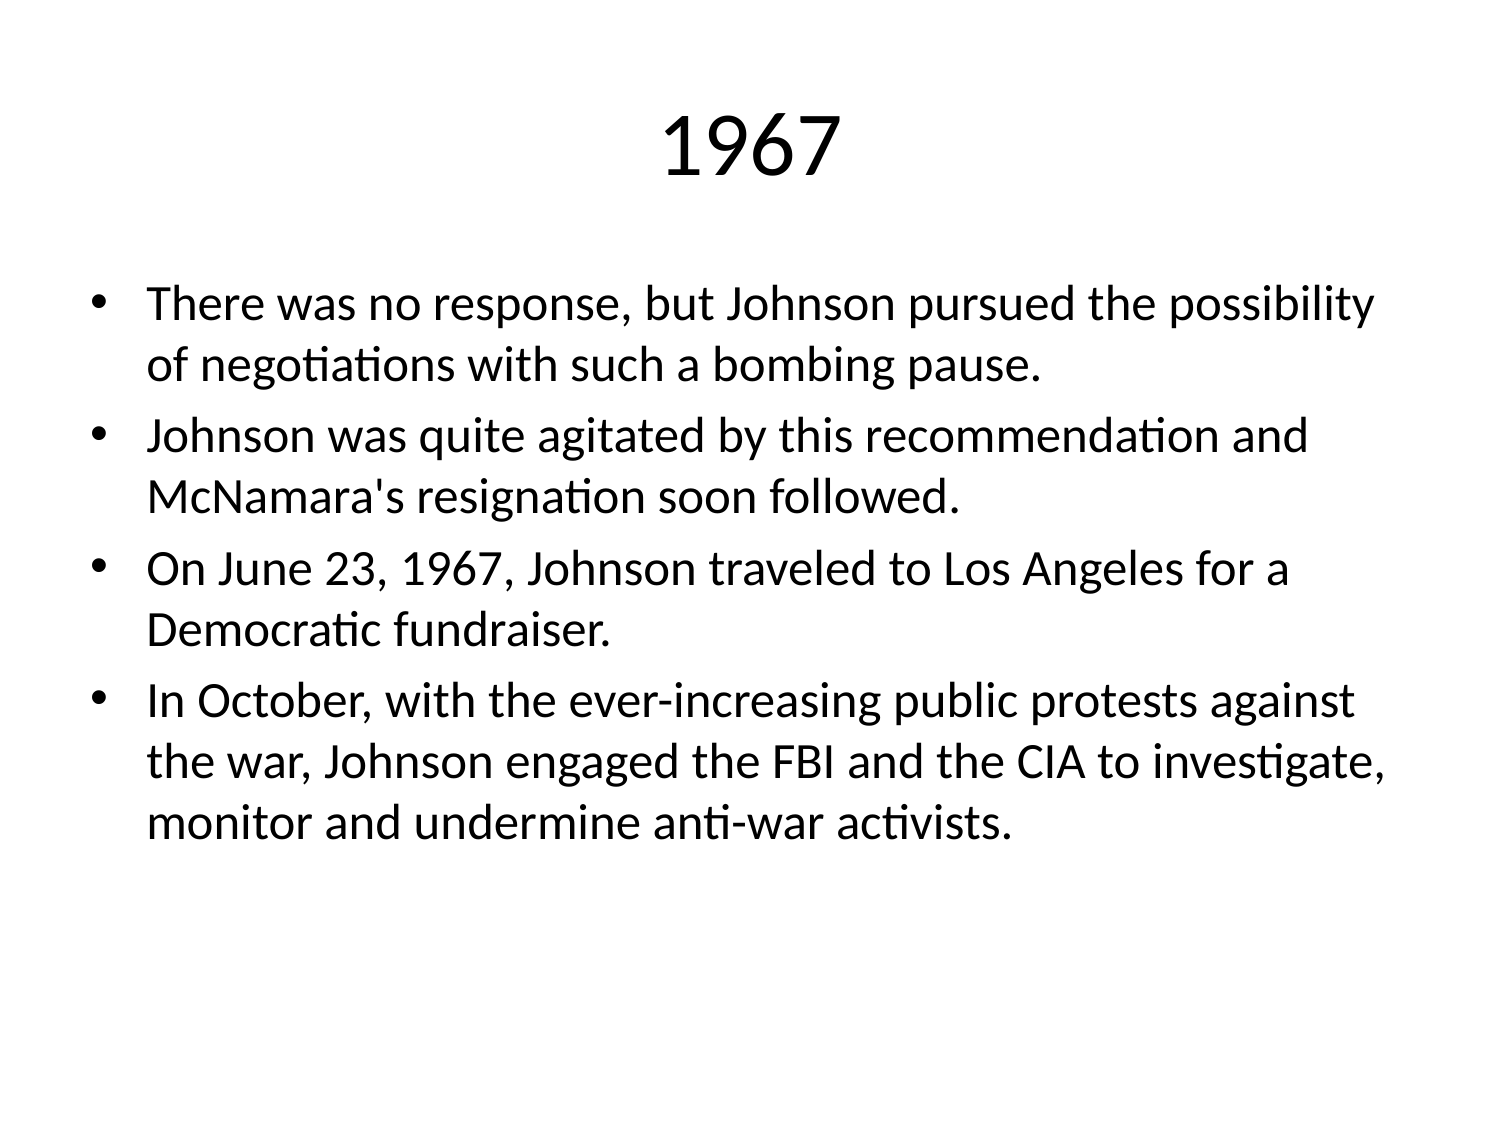

# 1967
There was no response, but Johnson pursued the possibility of negotiations with such a bombing pause.
Johnson was quite agitated by this recommendation and McNamara's resignation soon followed.
On June 23, 1967, Johnson traveled to Los Angeles for a Democratic fundraiser.
In October, with the ever-increasing public protests against the war, Johnson engaged the FBI and the CIA to investigate, monitor and undermine anti-war activists.